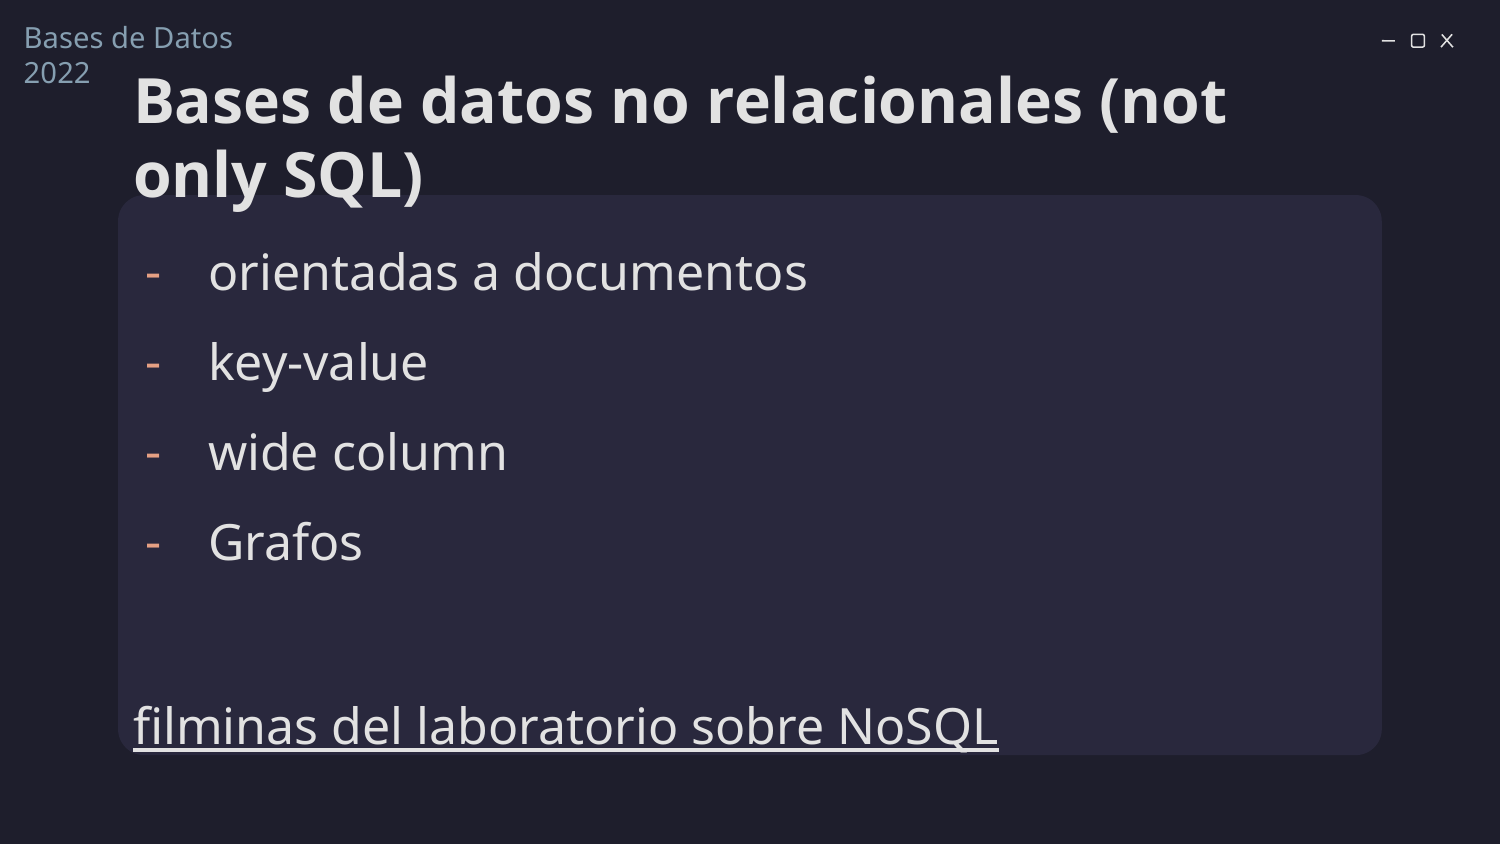

# Bases de datos no relacionales (not only SQL)
orientadas a documentos
key-value
wide column
Grafos
filminas del laboratorio sobre NoSQL